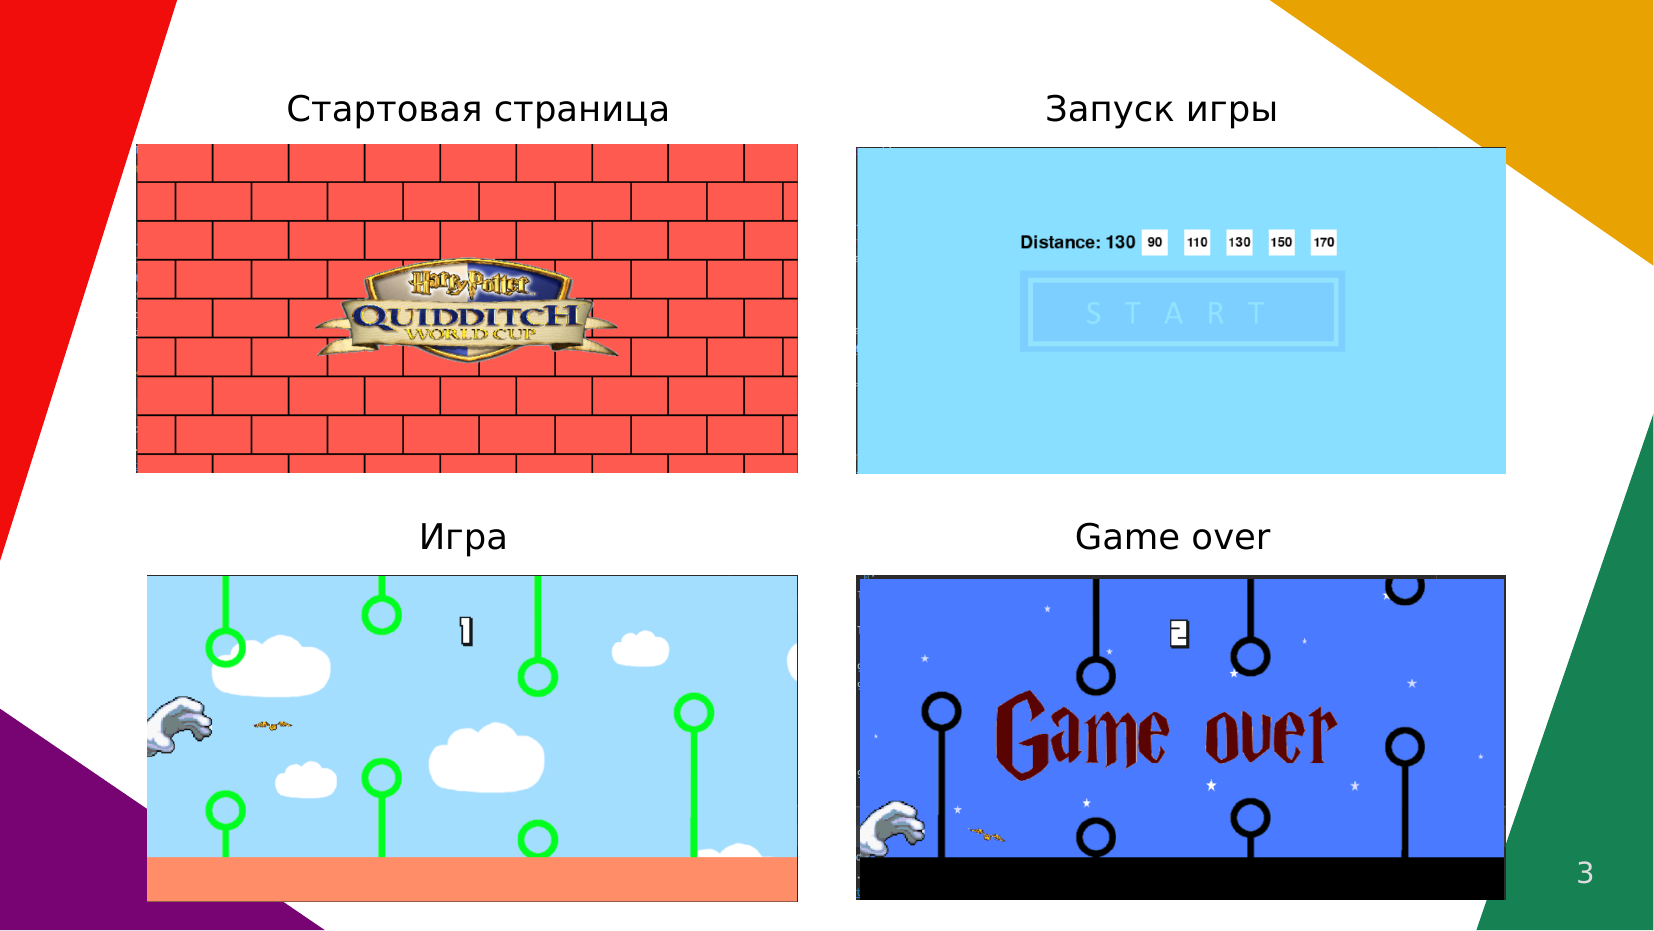

# Стартовая страница
Запуск игры
Game over
Игра
3